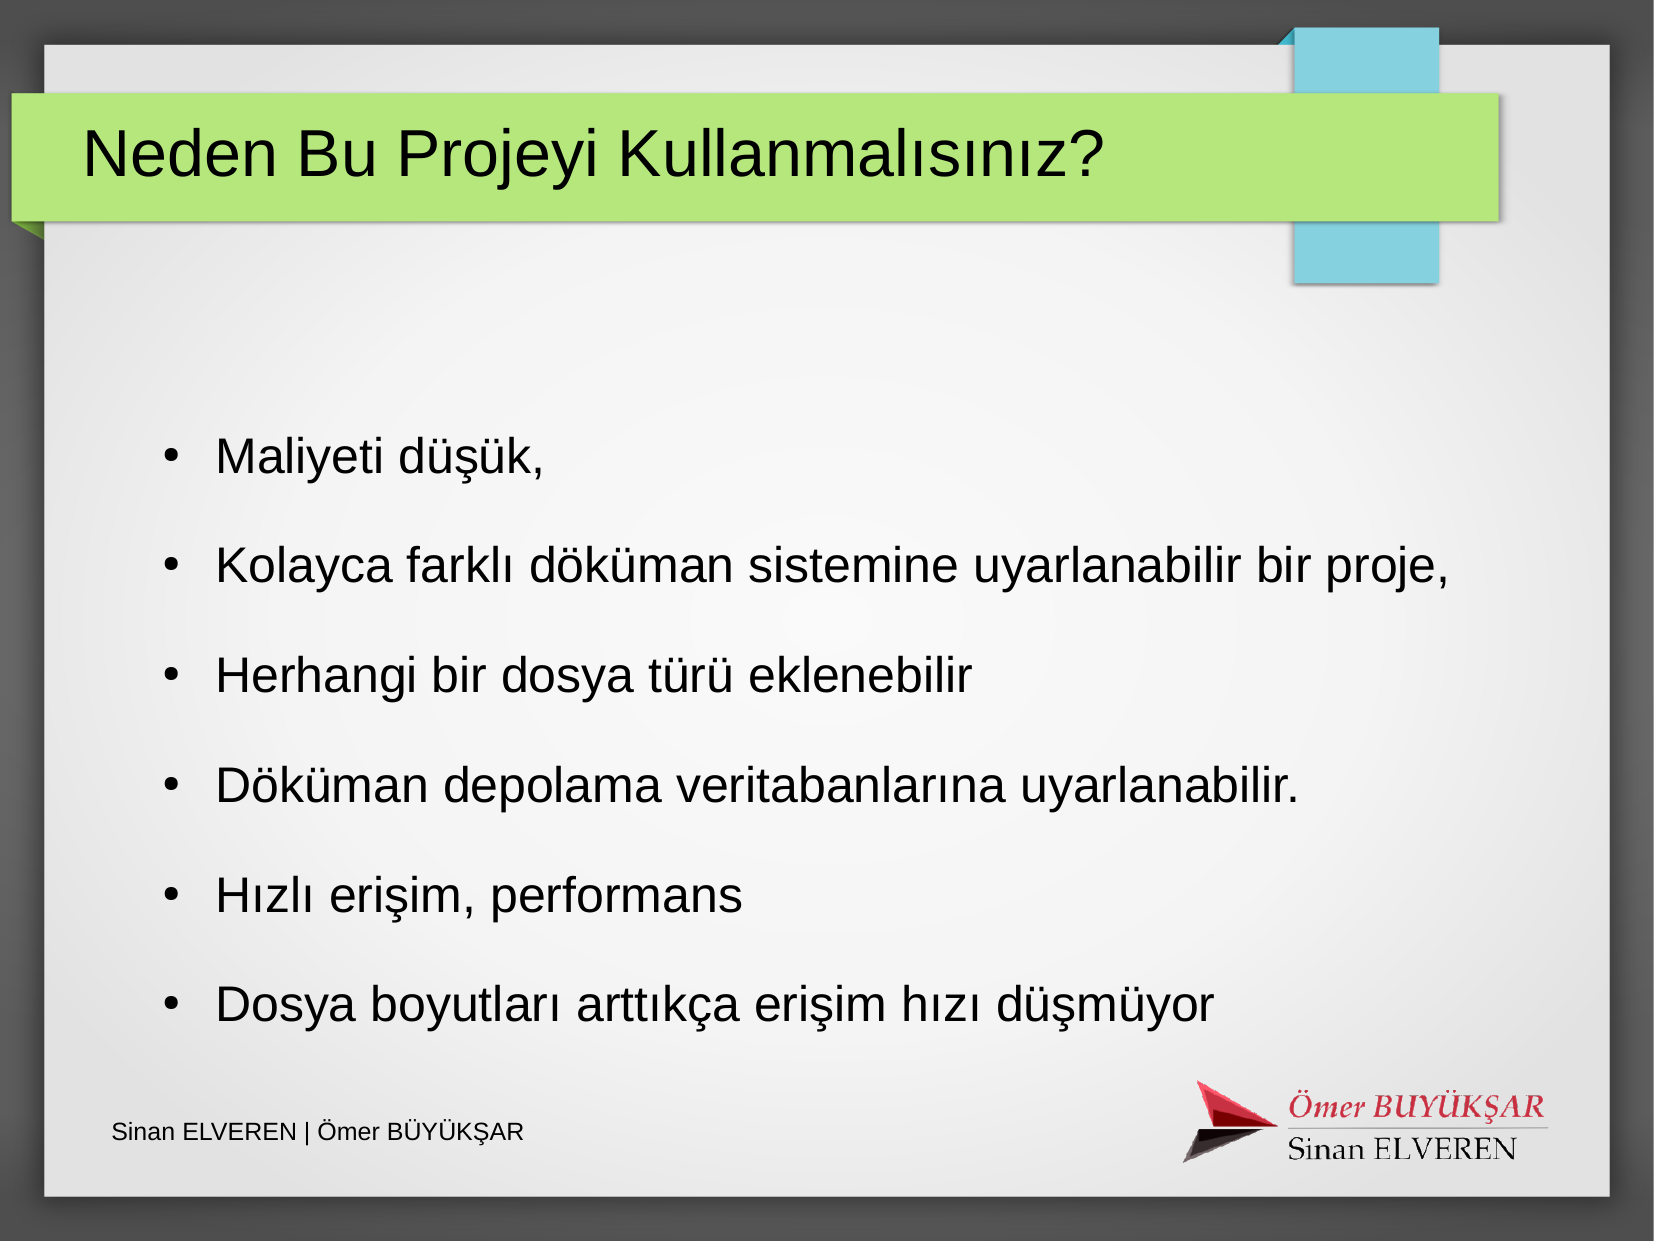

# Neden Bu Projeyi Kullanmalısınız?
Maliyeti düşük,
Kolayca farklı döküman sistemine uyarlanabilir bir proje,
Herhangi bir dosya türü eklenebilir
Döküman depolama veritabanlarına uyarlanabilir.
Hızlı erişim, performans
Dosya boyutları arttıkça erişim hızı düşmüyor
 Sinan ELVEREN | Ömer BÜYÜKŞAR